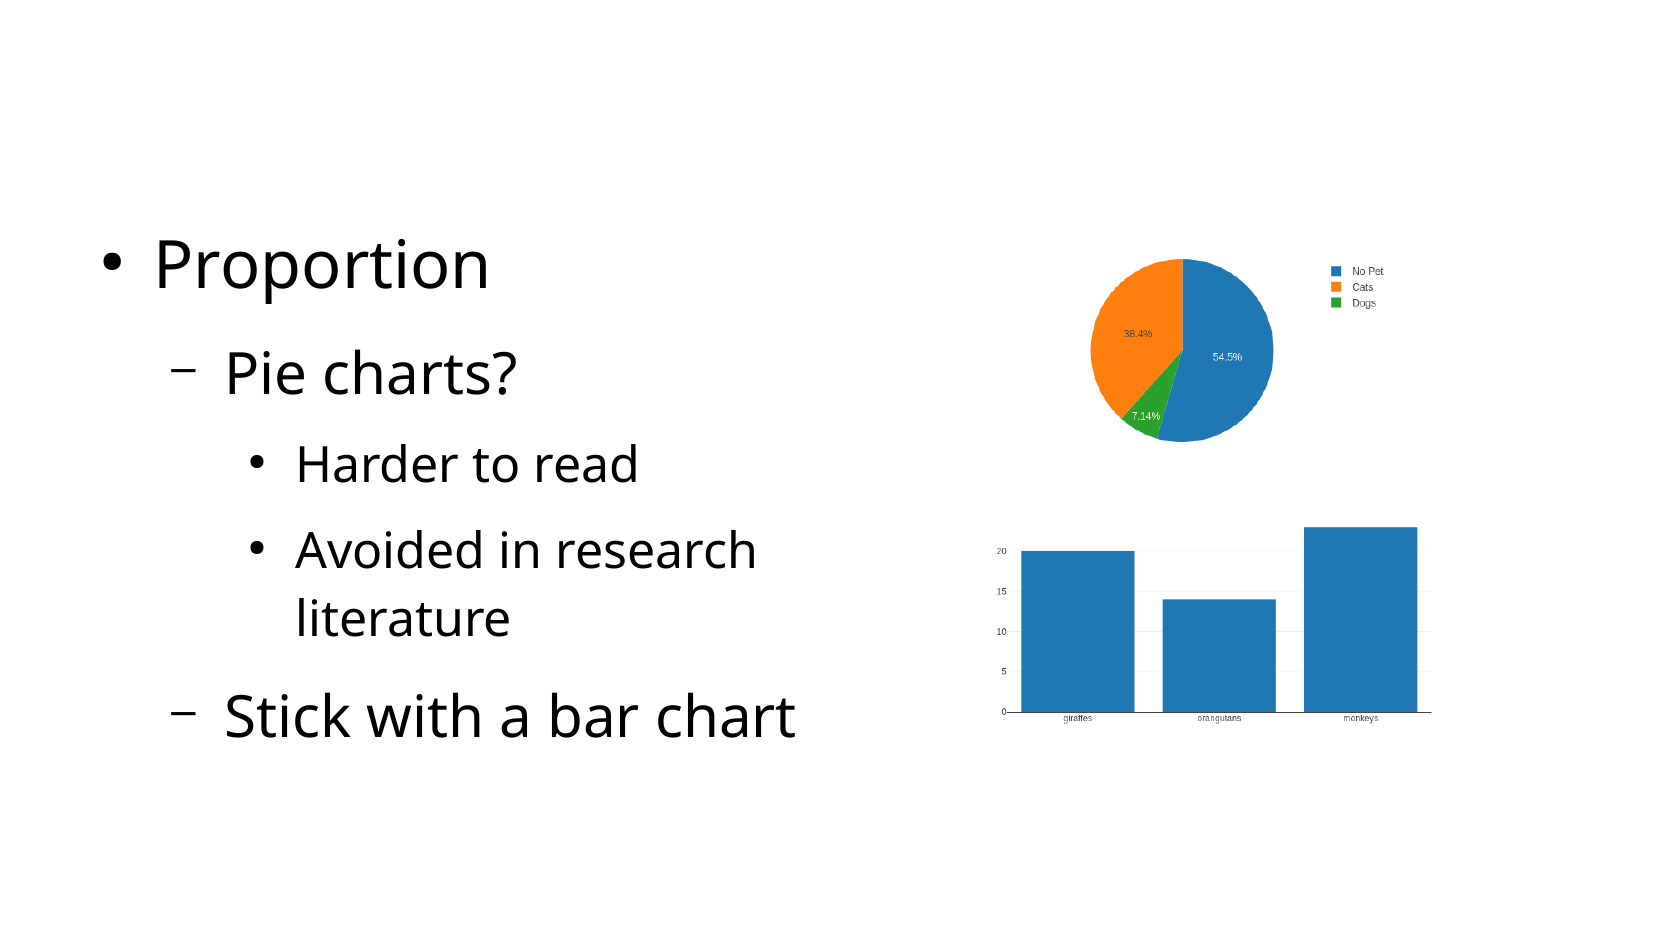

#
Proportion
Pie charts?
Harder to read
Avoided in research literature
Stick with a bar chart